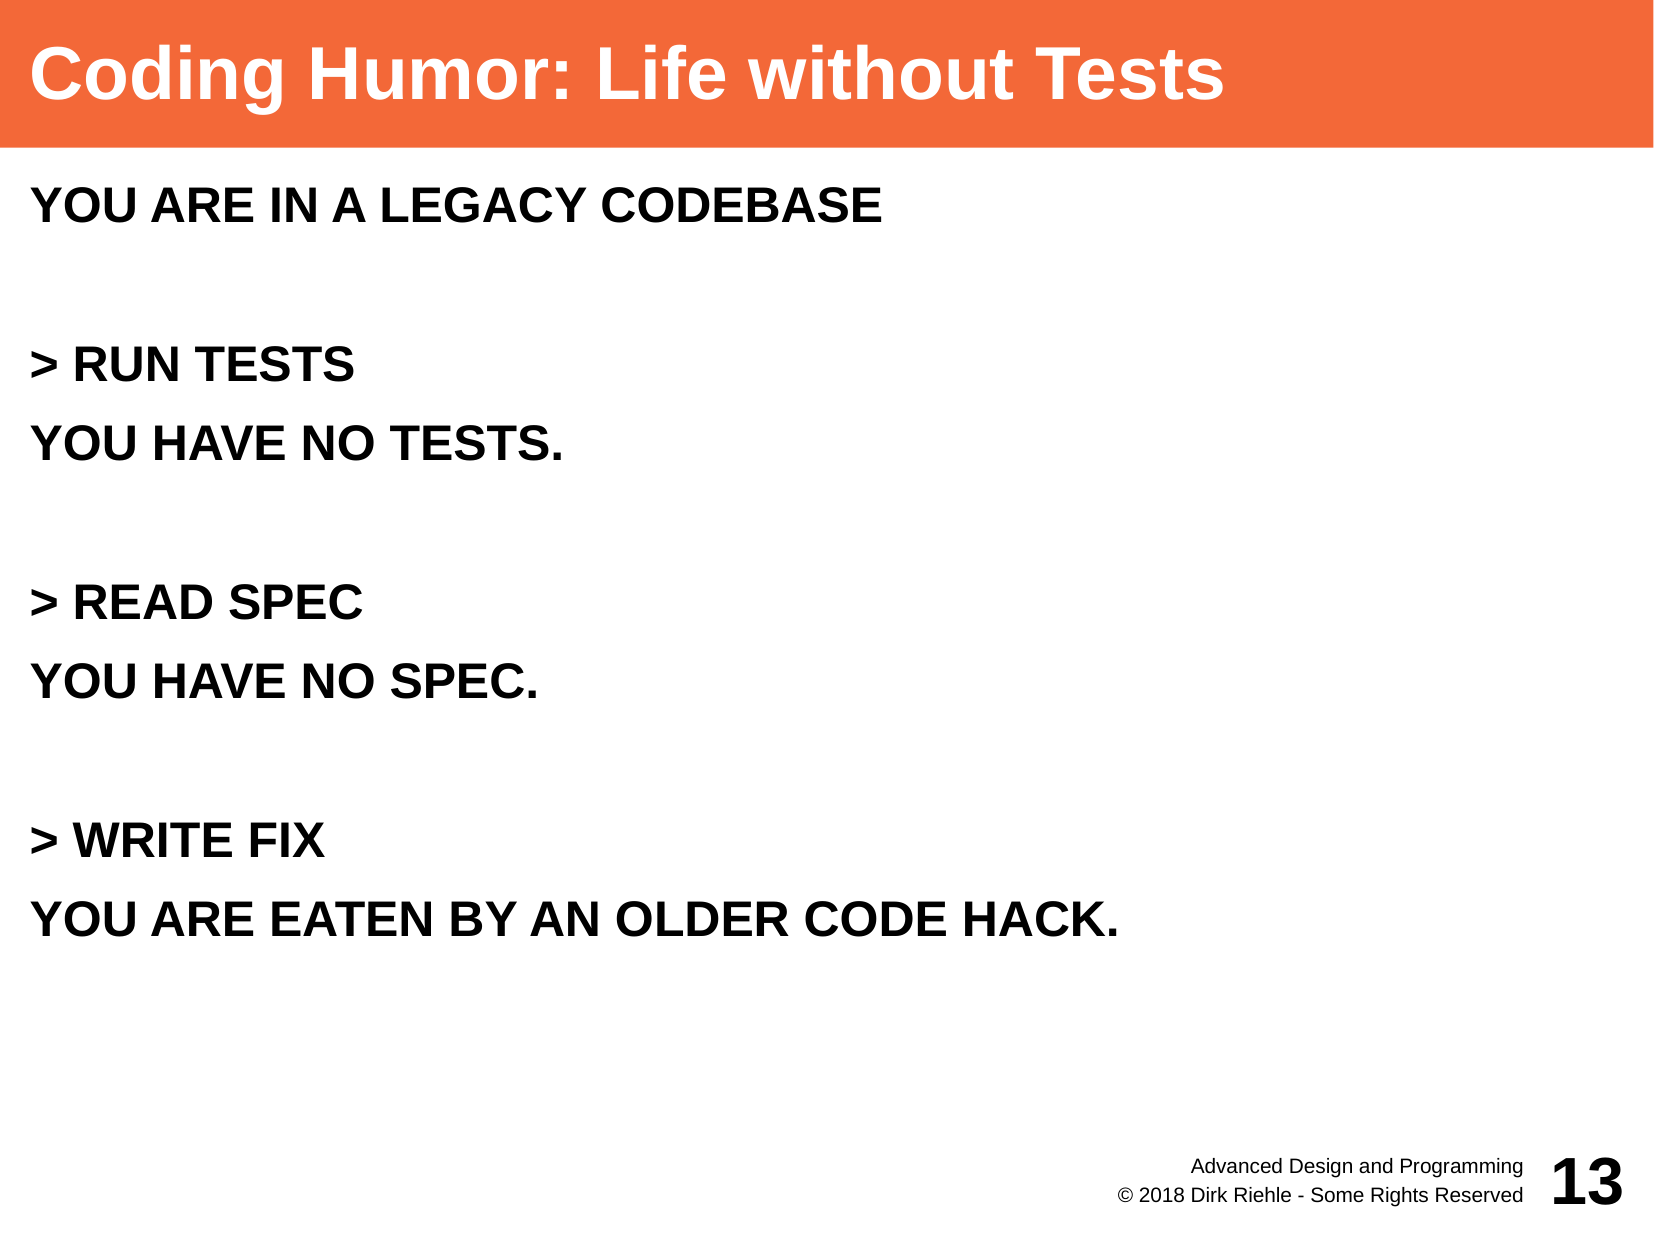

# Coding Humor: Life without Tests
YOU ARE IN A LEGACY CODEBASE
> RUN TESTS
YOU HAVE NO TESTS.
> READ SPEC
YOU HAVE NO SPEC.
> WRITE FIX
YOU ARE EATEN BY AN OLDER CODE HACK.
Advanced Design and Programming
13
© 2018 Dirk Riehle - Some Rights Reserved